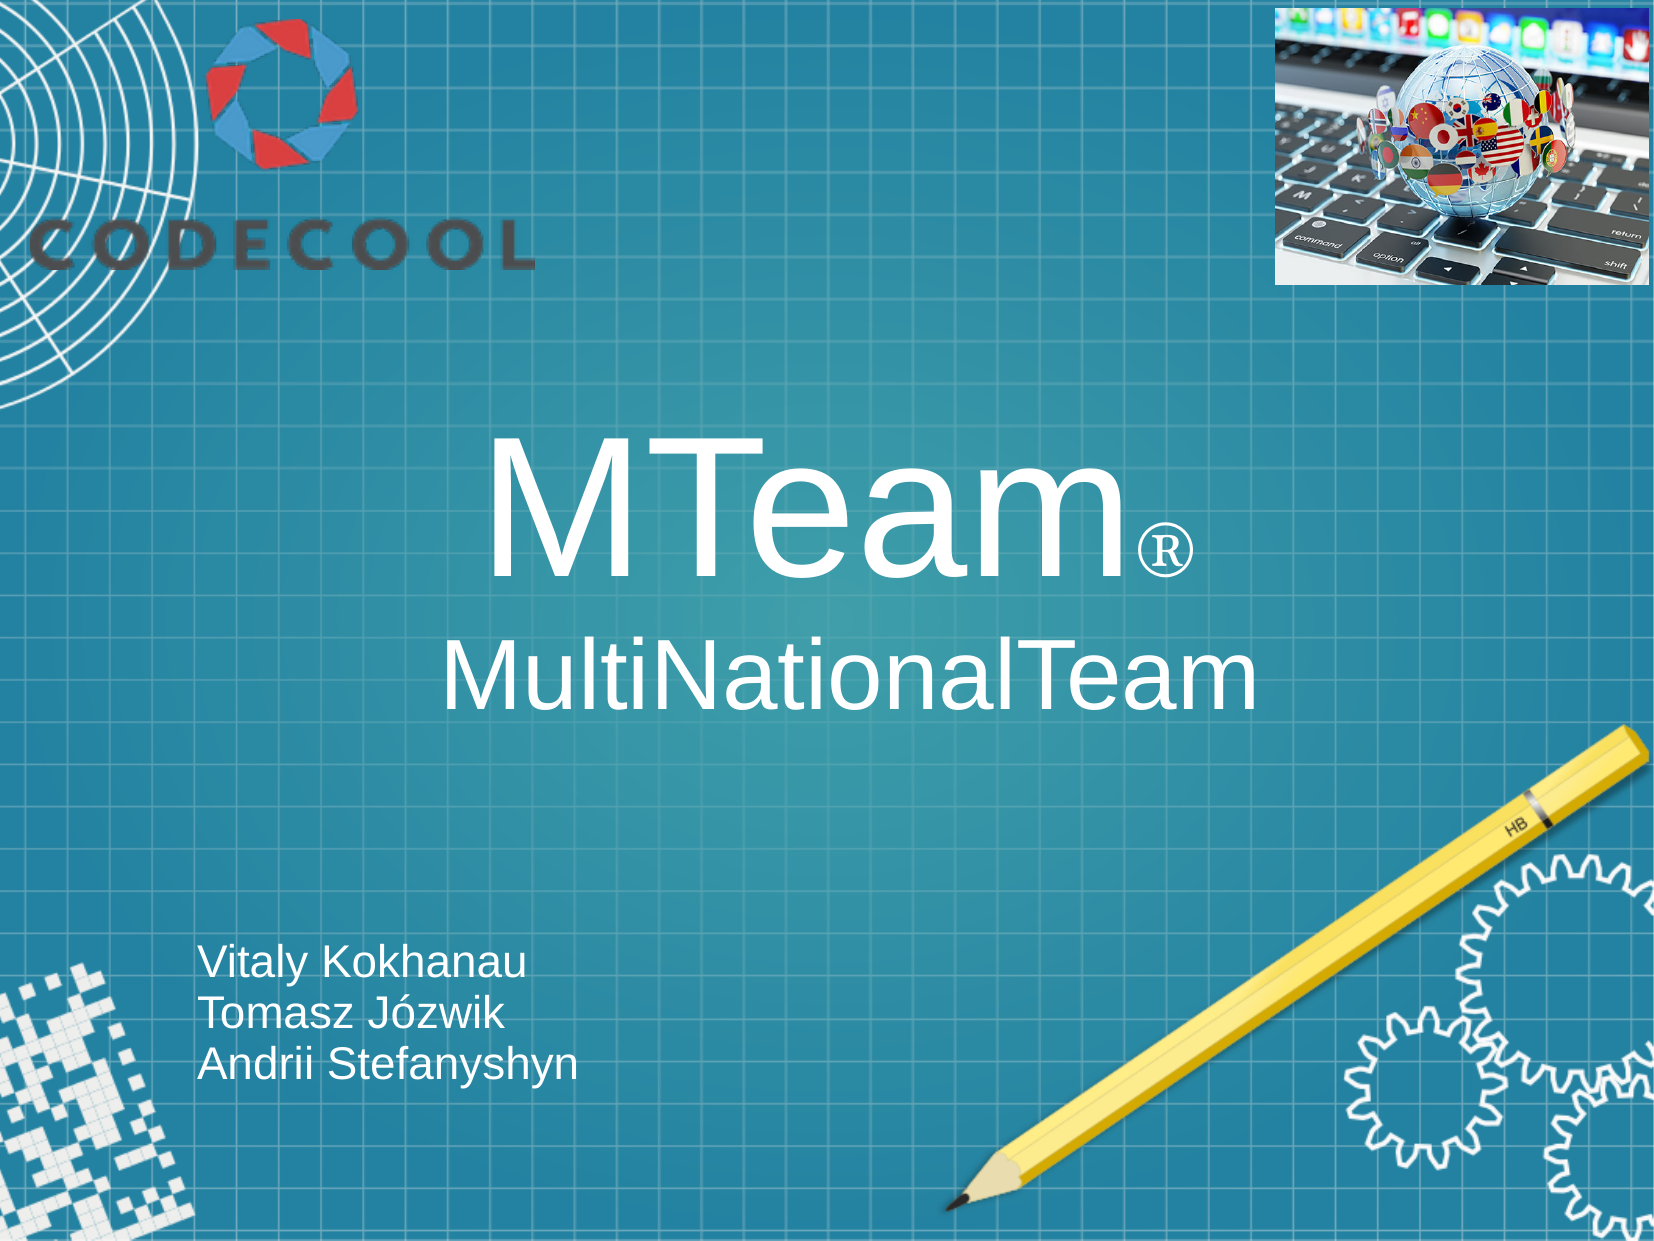

# MTeamⓇ
 MultiNationalTeam
 Vitaly Kokhanau
 Tomasz Józwik
 Andrii Stefanyshyn